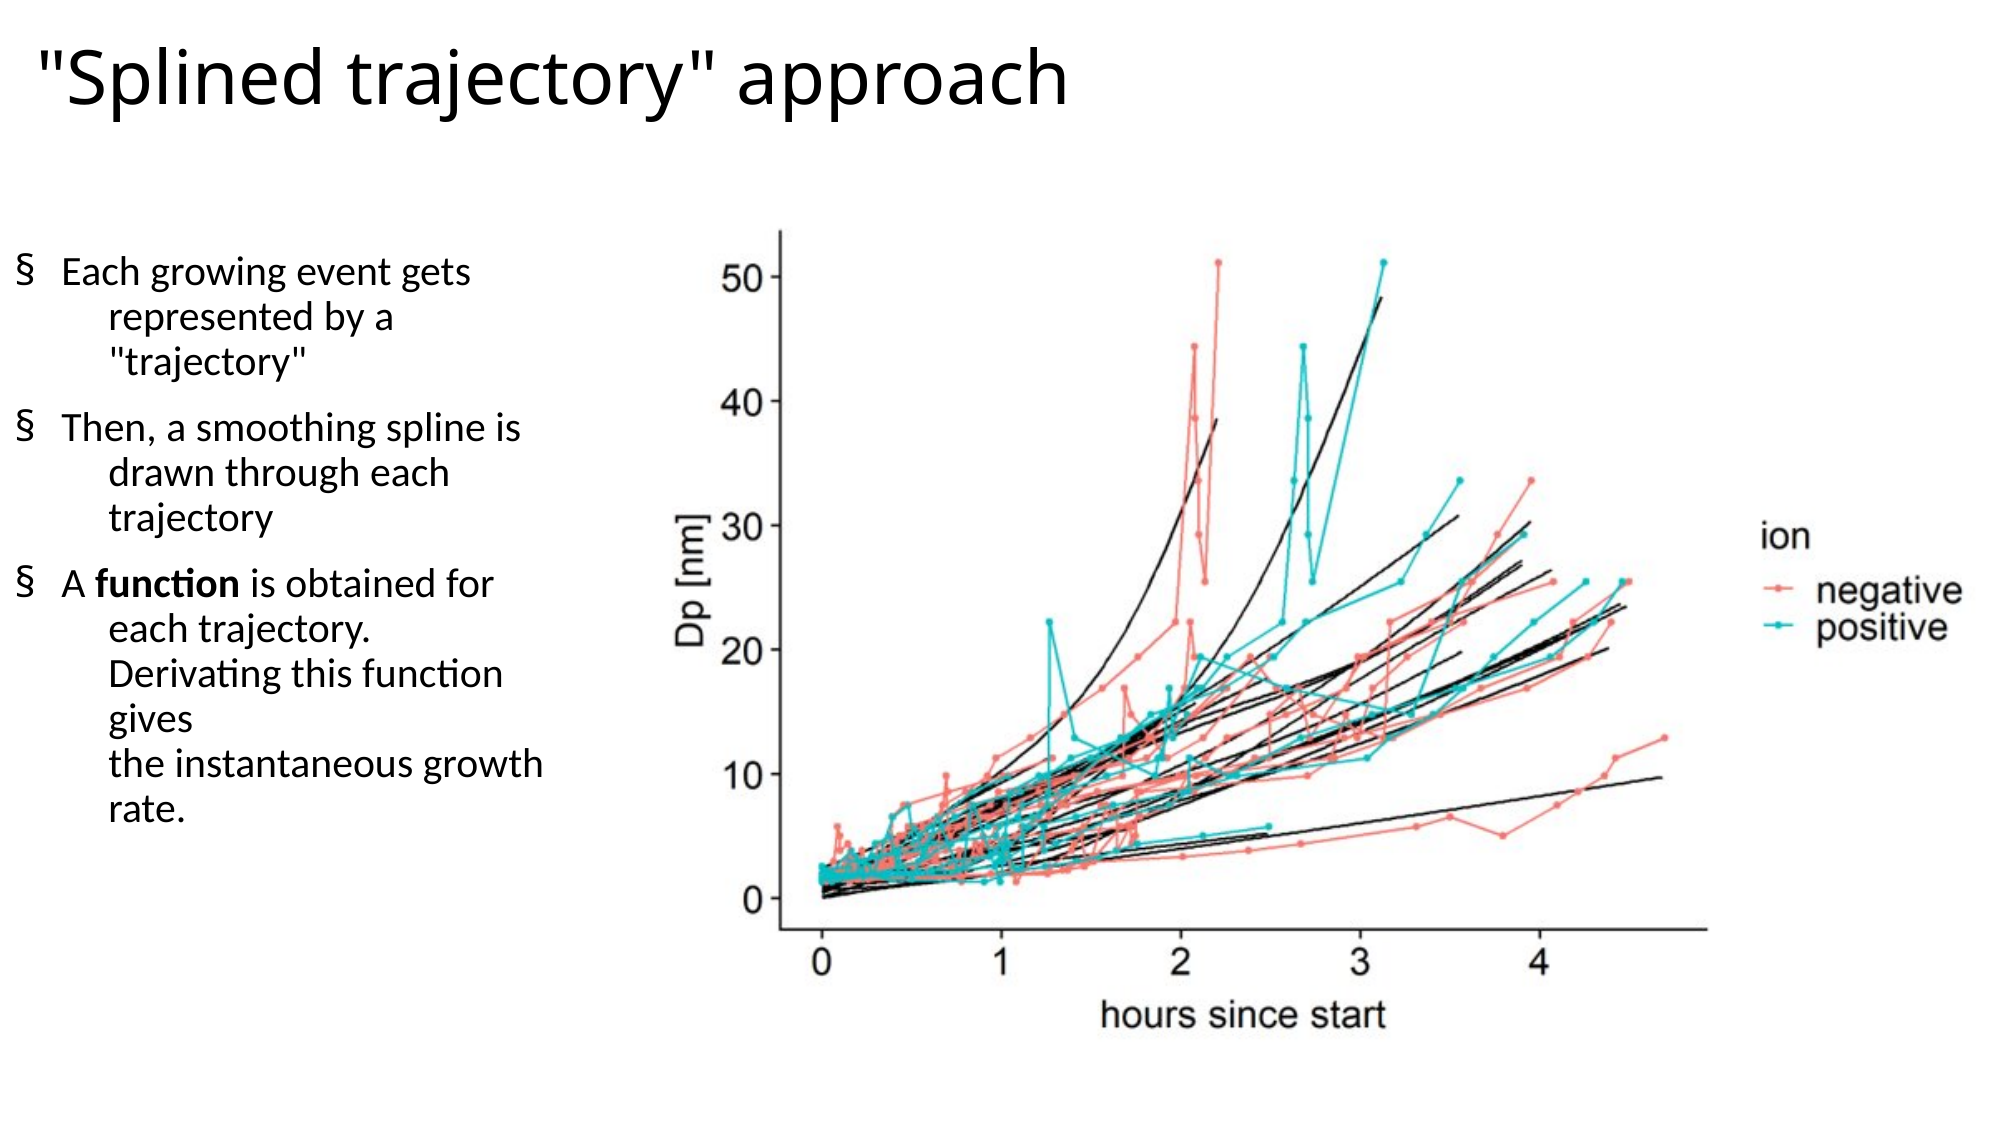

# "Splined trajectory" approach
Each growing event gets represented by a "trajectory"
Then, a smoothing spline is drawn through each trajectory
A function is obtained for each trajectory.
Derivating this function gives the instantaneous growth rate.